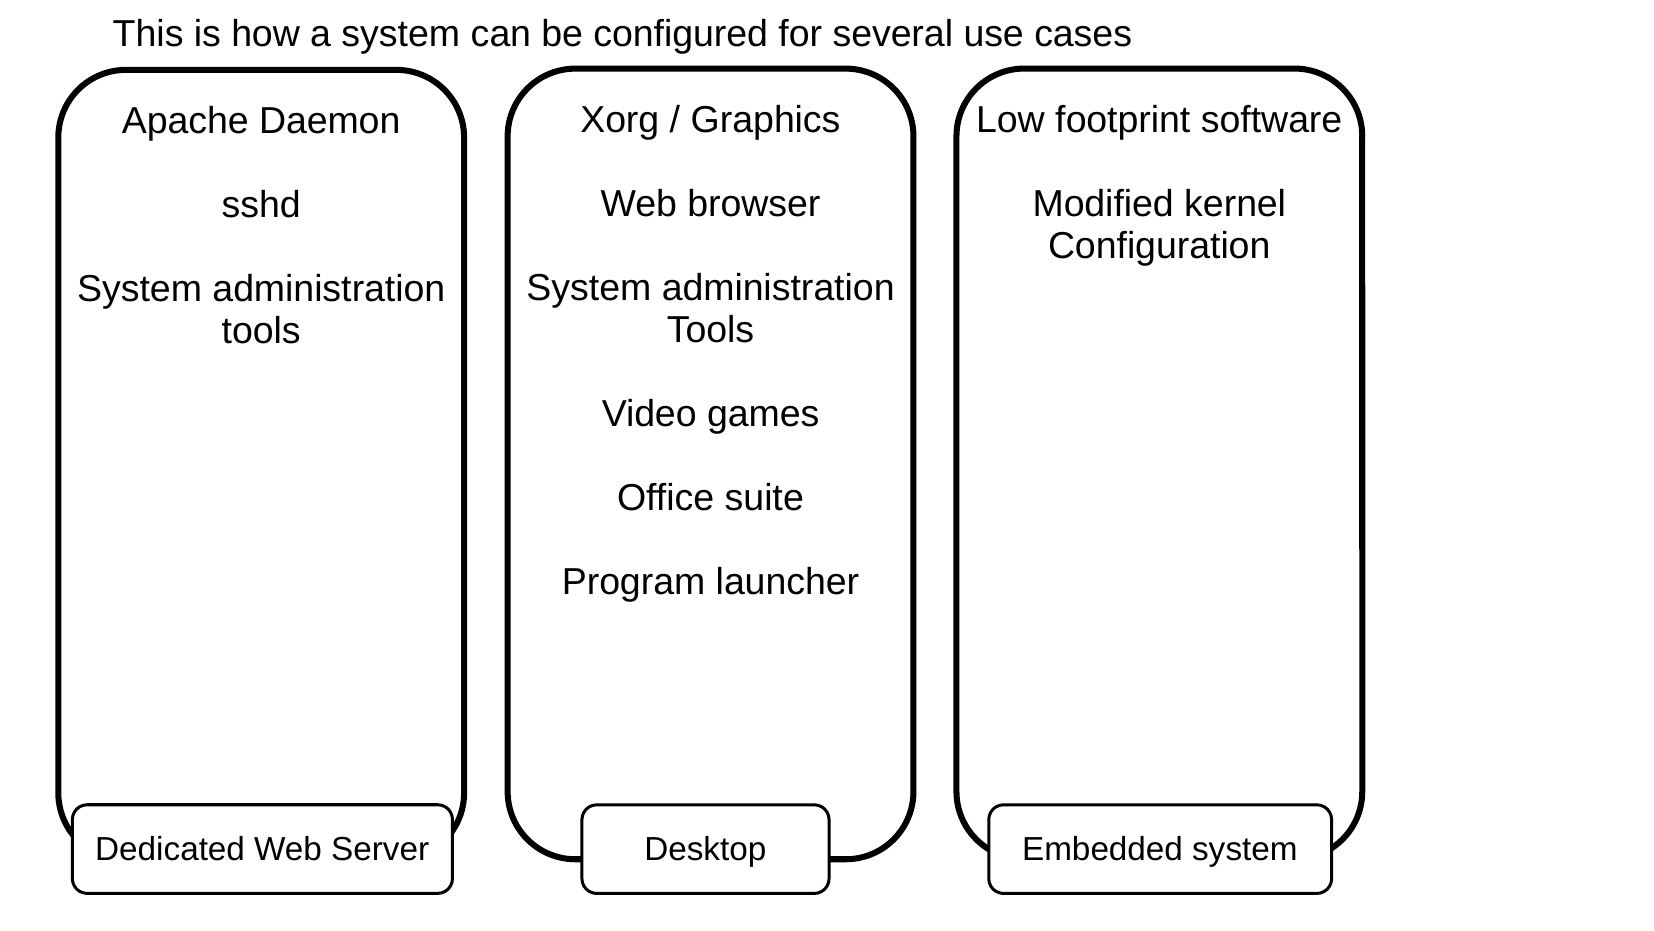

This is how a system can be configured for several use cases
Low footprint software
Modified kernel
Configuration
Xorg / Graphics
Web browser
System administration
Tools
Video games
Office suite
Program launcher
Apache Daemon
sshd
System administration
tools
Dedicated Web Server
Desktop
Embedded system